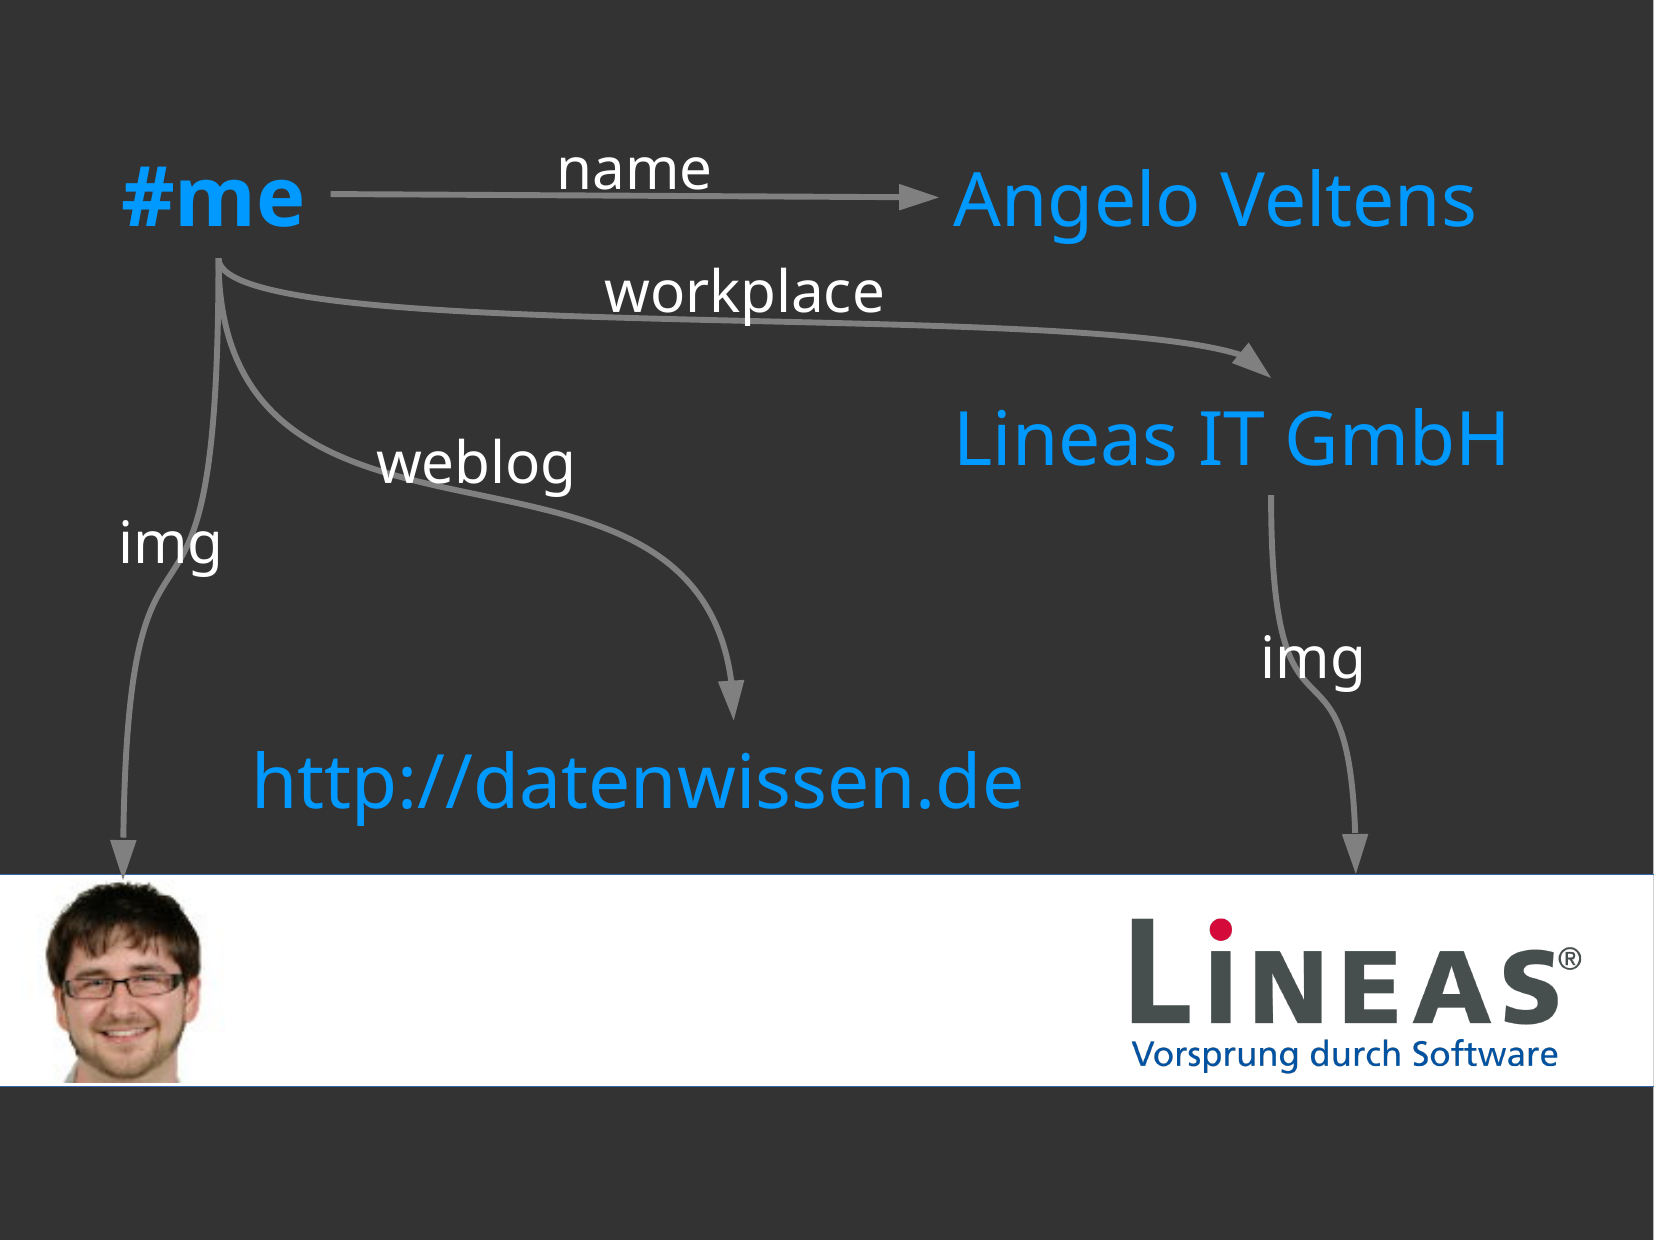

#me
Angelo Veltens
Lineas IT GmbH
http://datenwissen.de